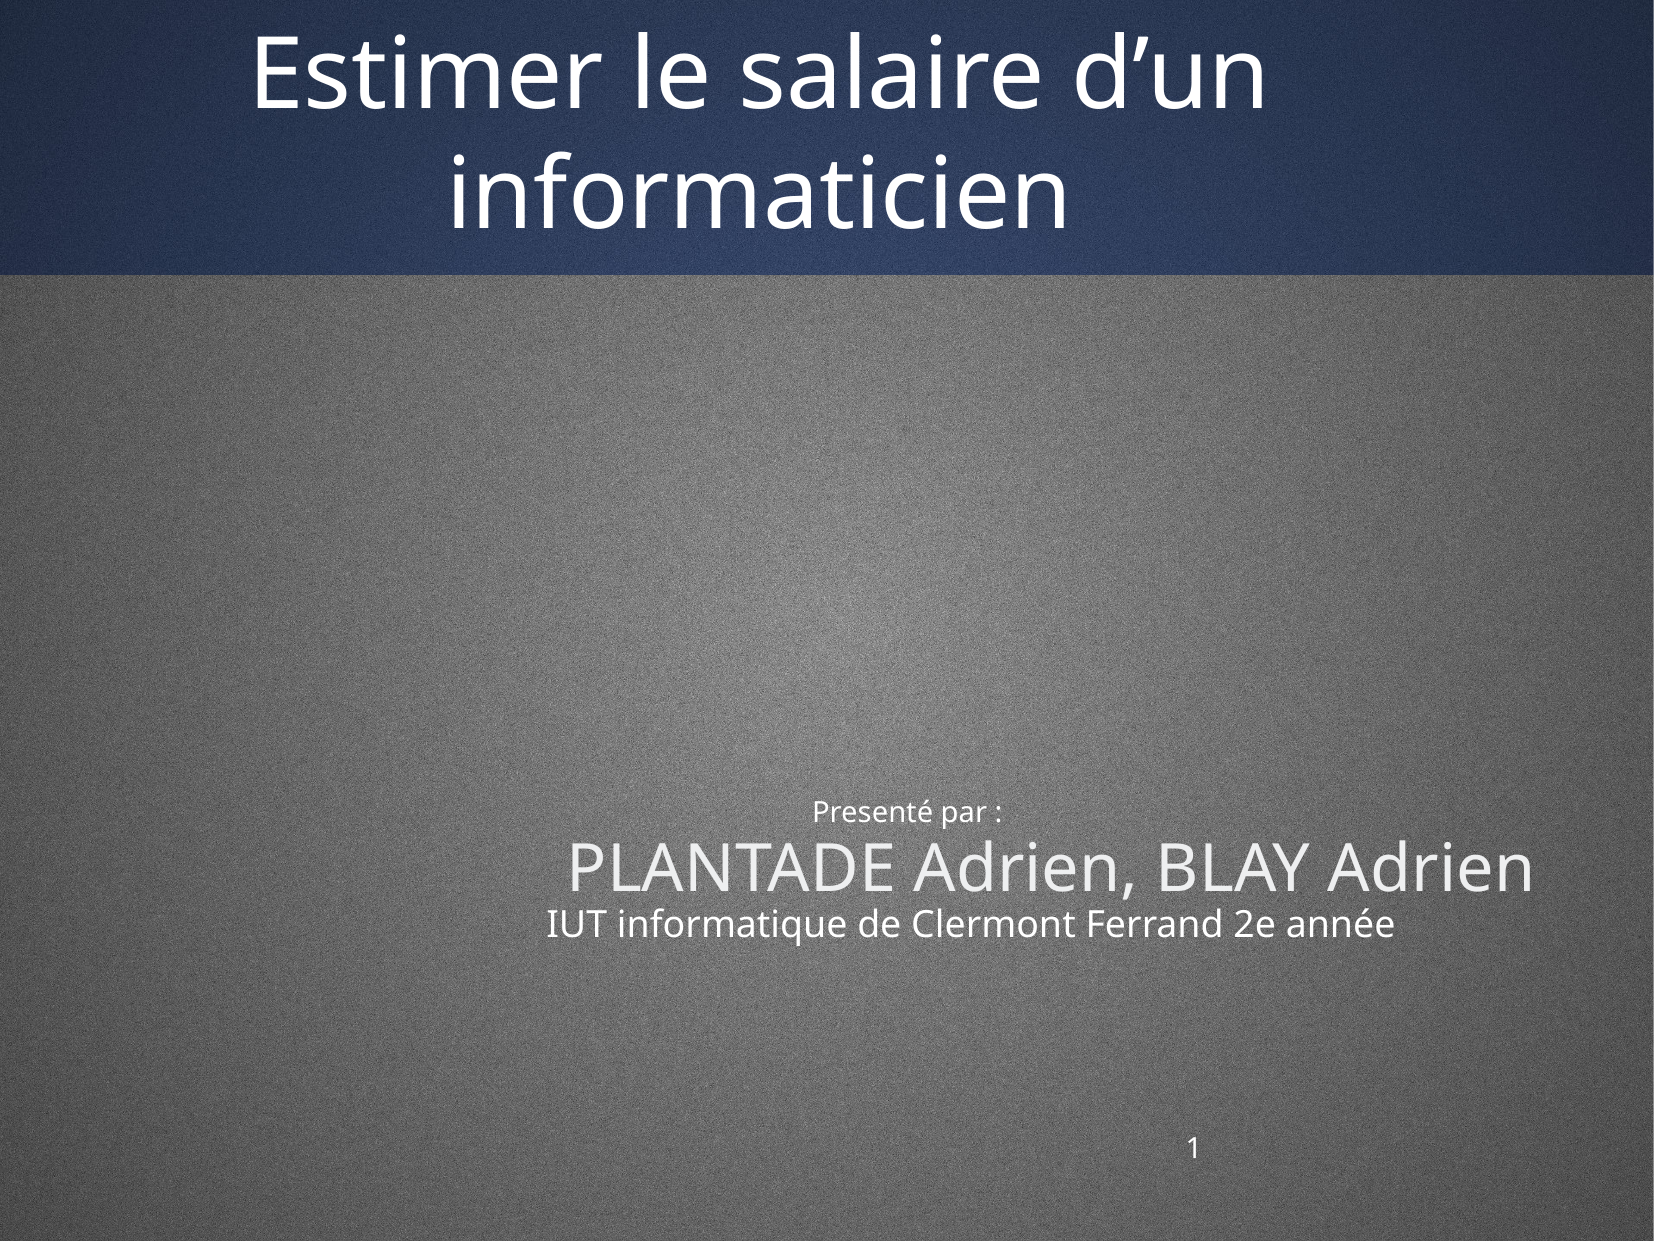

# Estimer le salaire d’un informaticien
Presenté par :
PLANTADE Adrien, BLAY Adrien
IUT informatique de Clermont Ferrand 2e année